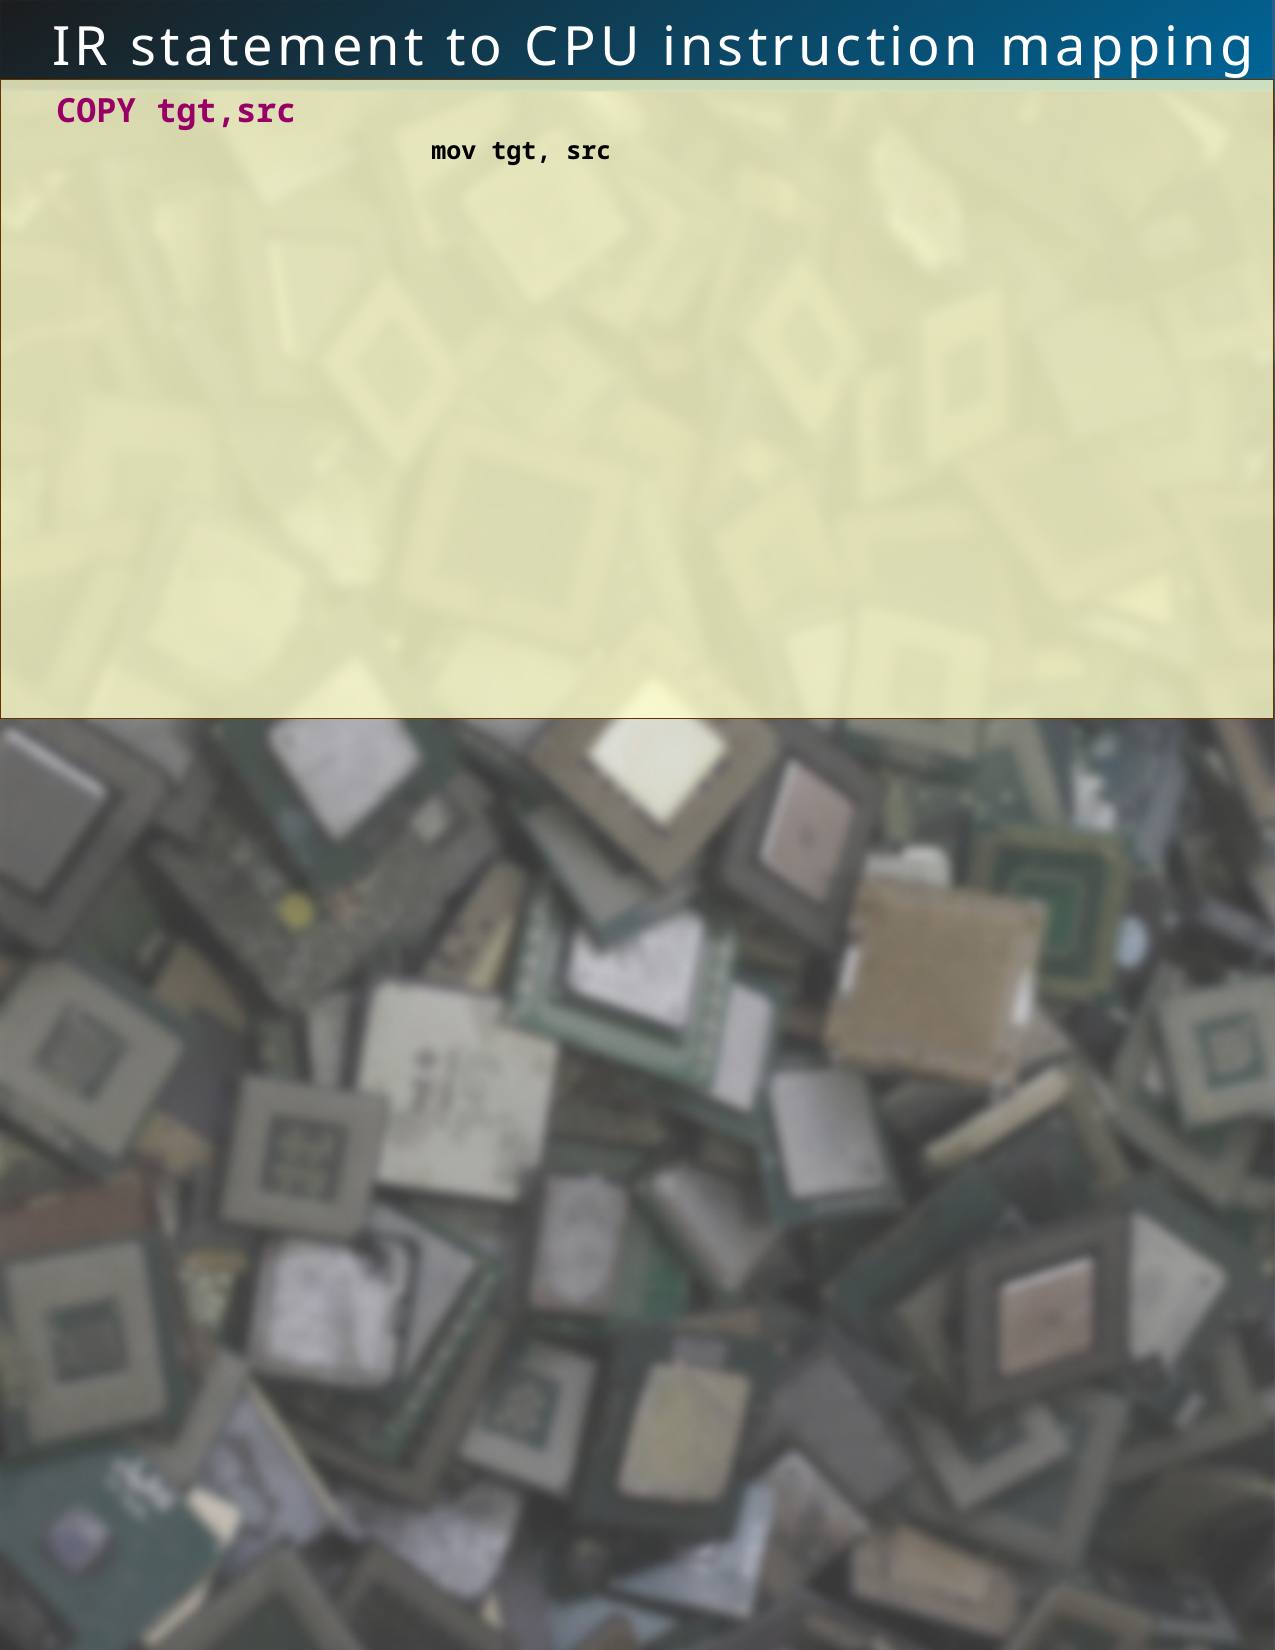

IR statement to CPU instruction mapping
COPY tgt,src
					mov tgt, src